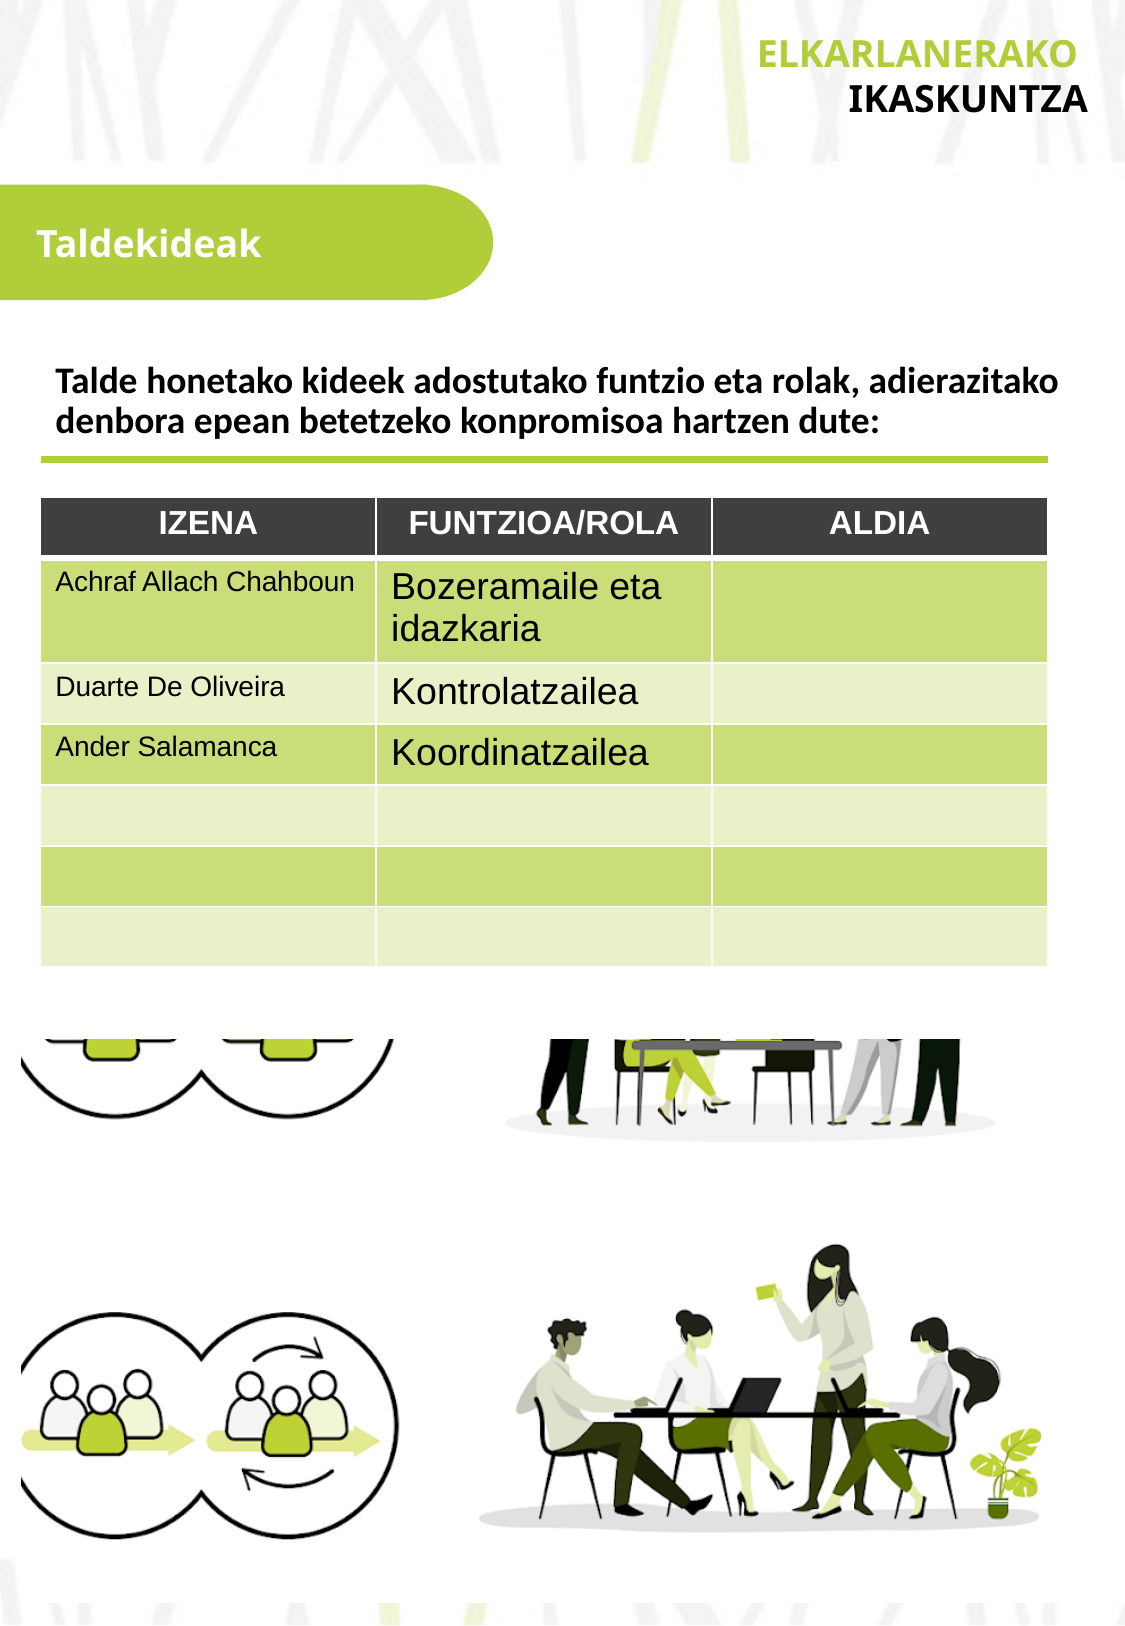

ELKARLANERAKO
IKASKUNTZA
Taldekideak
# Talde honetako kideek adostutako funtzio eta rolak, adierazitako denbora epean betetzeko konpromisoa hartzen dute:
| IZENA | FUNTZIOA/ROLA | ALDIA |
| --- | --- | --- |
| Achraf Allach Chahboun | Bozeramaile eta idazkaria | |
| Duarte De Oliveira | Kontrolatzailea | |
| Ander Salamanca | Koordinatzailea | |
| | | |
| | | |
| | | |